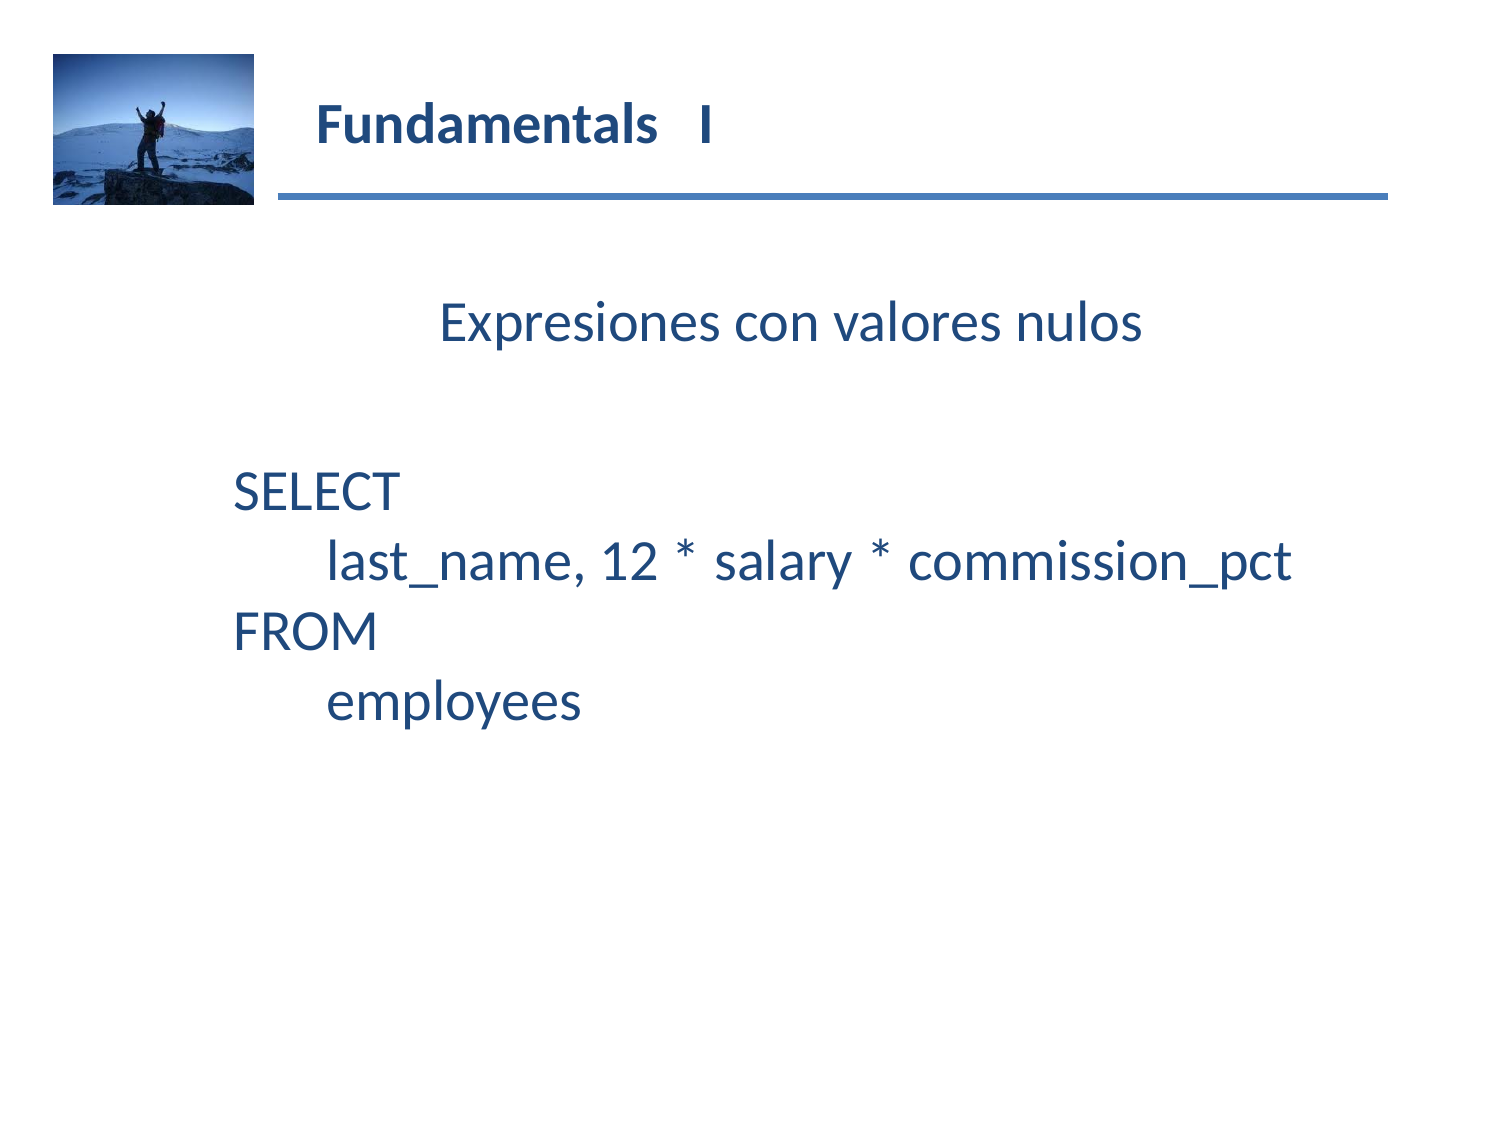

Fundamentals I
Expresiones con valores nulos
SELECT
 last_name, 12 * salary * commission_pct
FROM
 employees